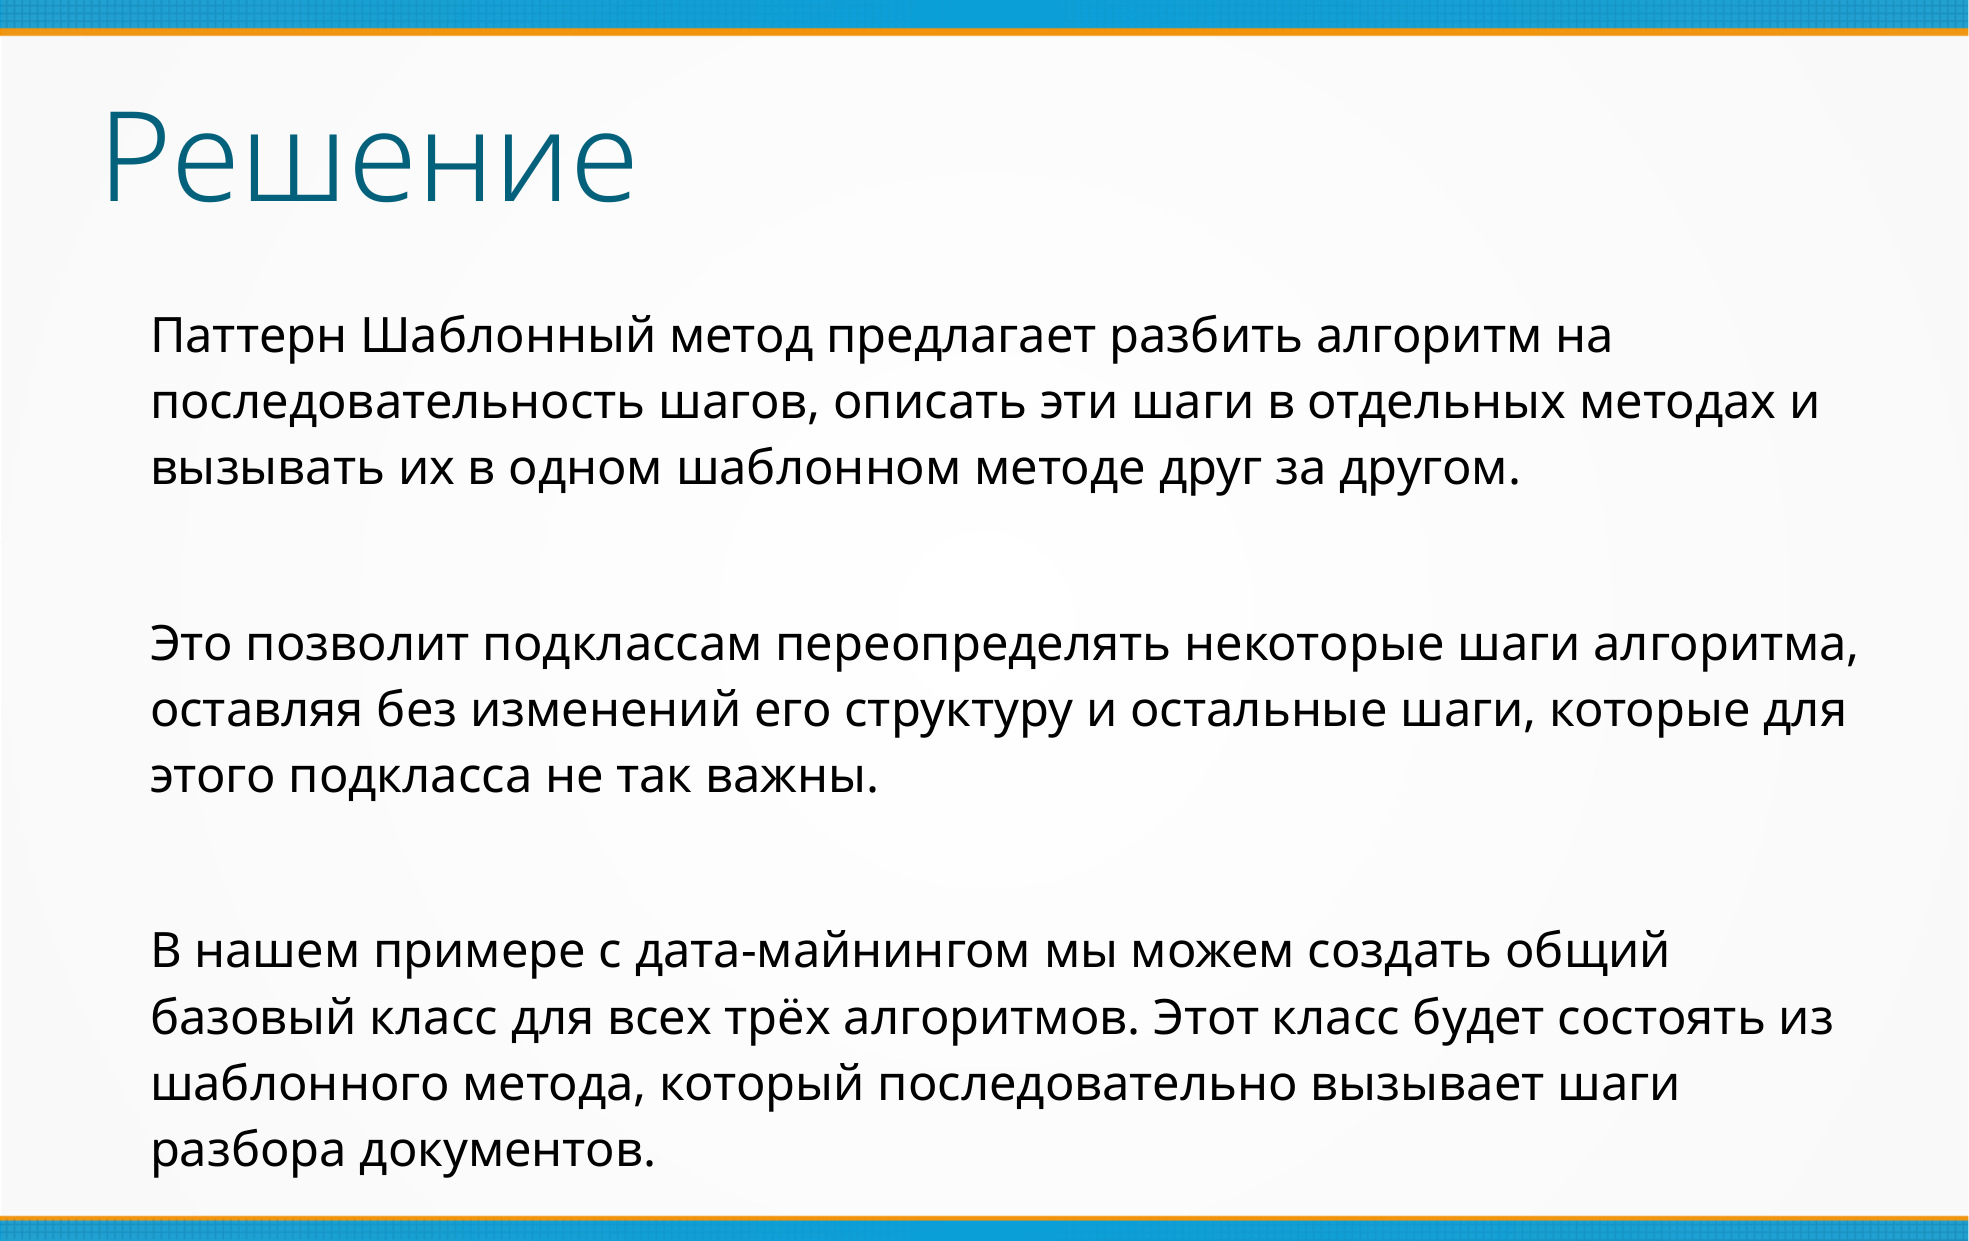

# Решение
Паттерн Шаблонный метод предлагает разбить алгоритм на последовательность шагов, описать эти шаги в отдельных методах и вызывать их в одном шаблонном методе друг за другом.
Это позволит подклассам переопределять некоторые шаги алгоритма, оставляя без изменений его структуру и остальные шаги, которые для этого подкласса не так важны.
В нашем примере с дата-майнингом мы можем создать общий базовый класс для всех трёх алгоритмов. Этот класс будет состоять из шаблонного метода, который последовательно вызывает шаги разбора документов.